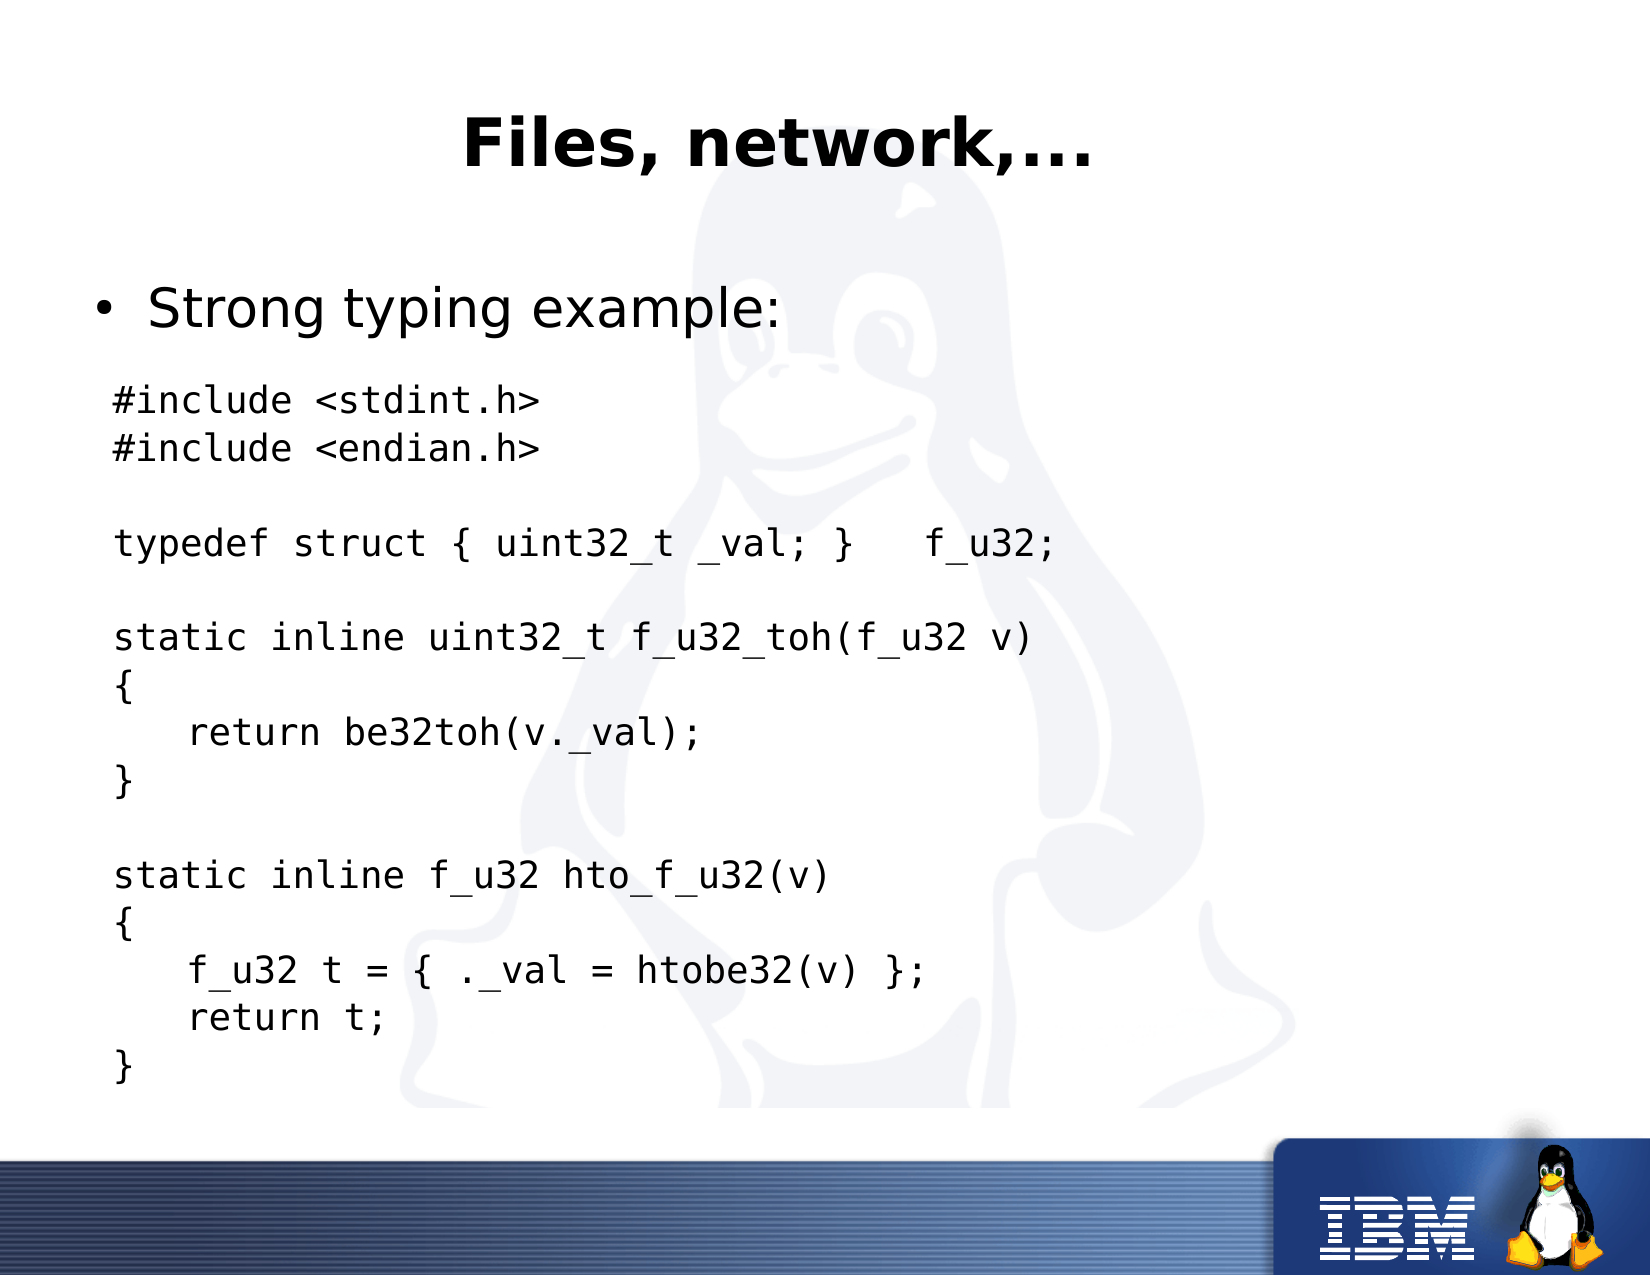

# Files, network,...
Strong typing example:
#include <stdint.h>
#include <endian.h>
typedef struct { uint32_t _val; }	f_u32;
static inline uint32_t f_u32_toh(f_u32 v)
{
	return be32toh(v._val);
}
static inline f_u32 hto_f_u32(v)
{
	f_u32 t = { ._val = htobe32(v) };
	return t;
}